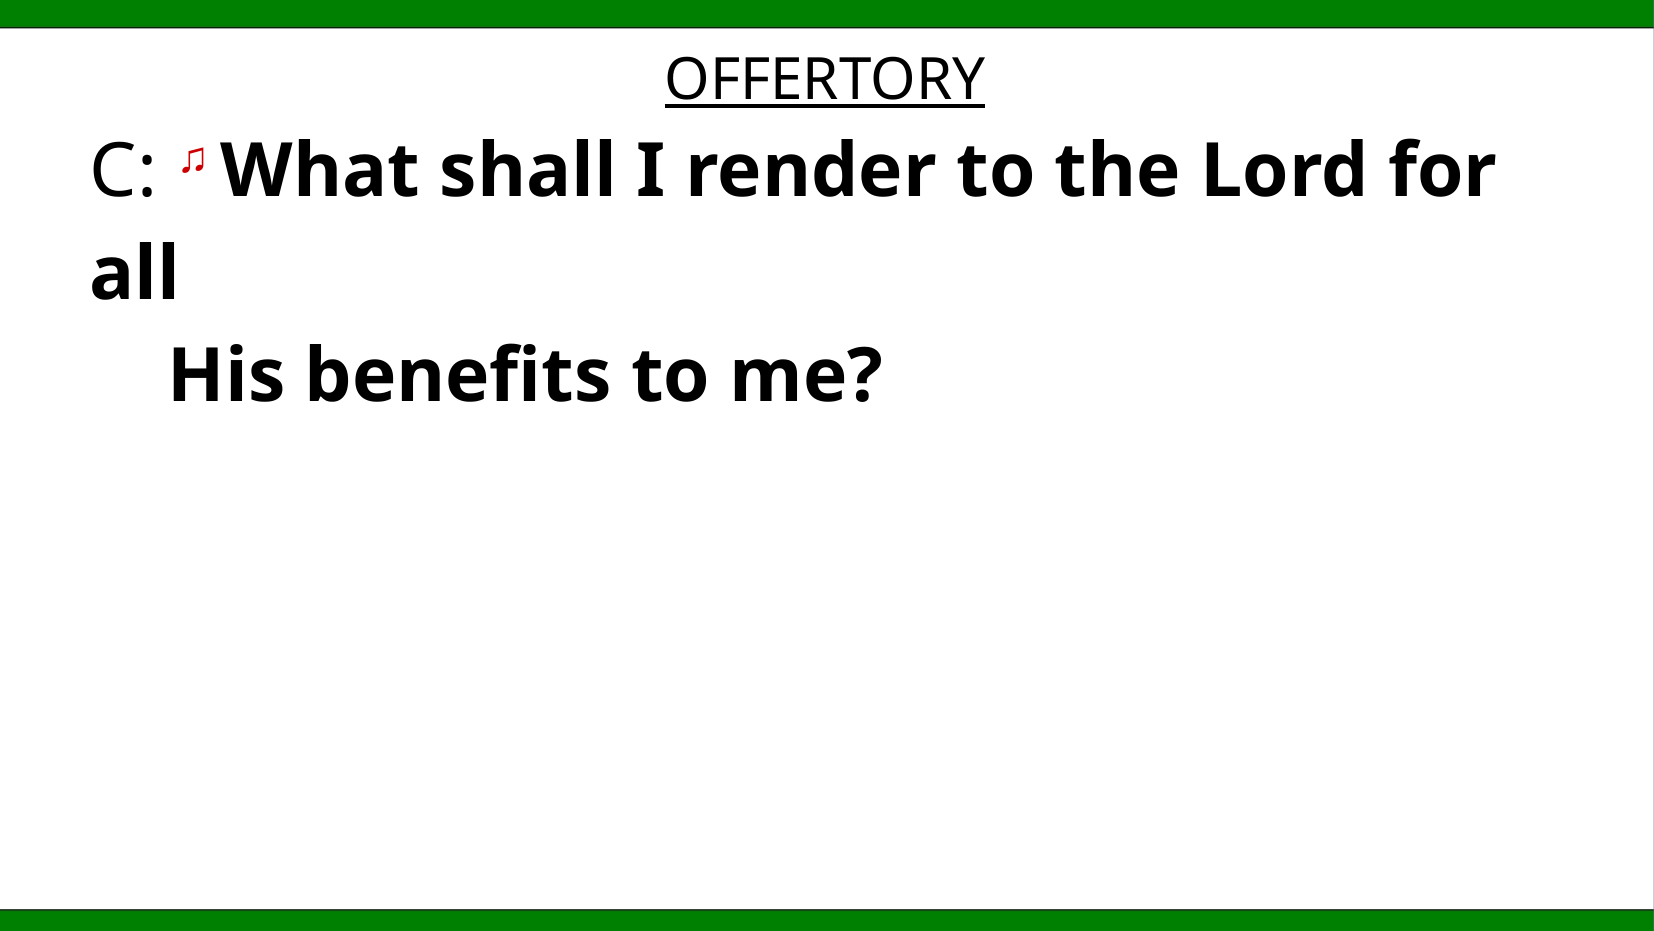

OFFERTORY
C: ♫ What shall I render to the Lord for all
 His benefits to me?